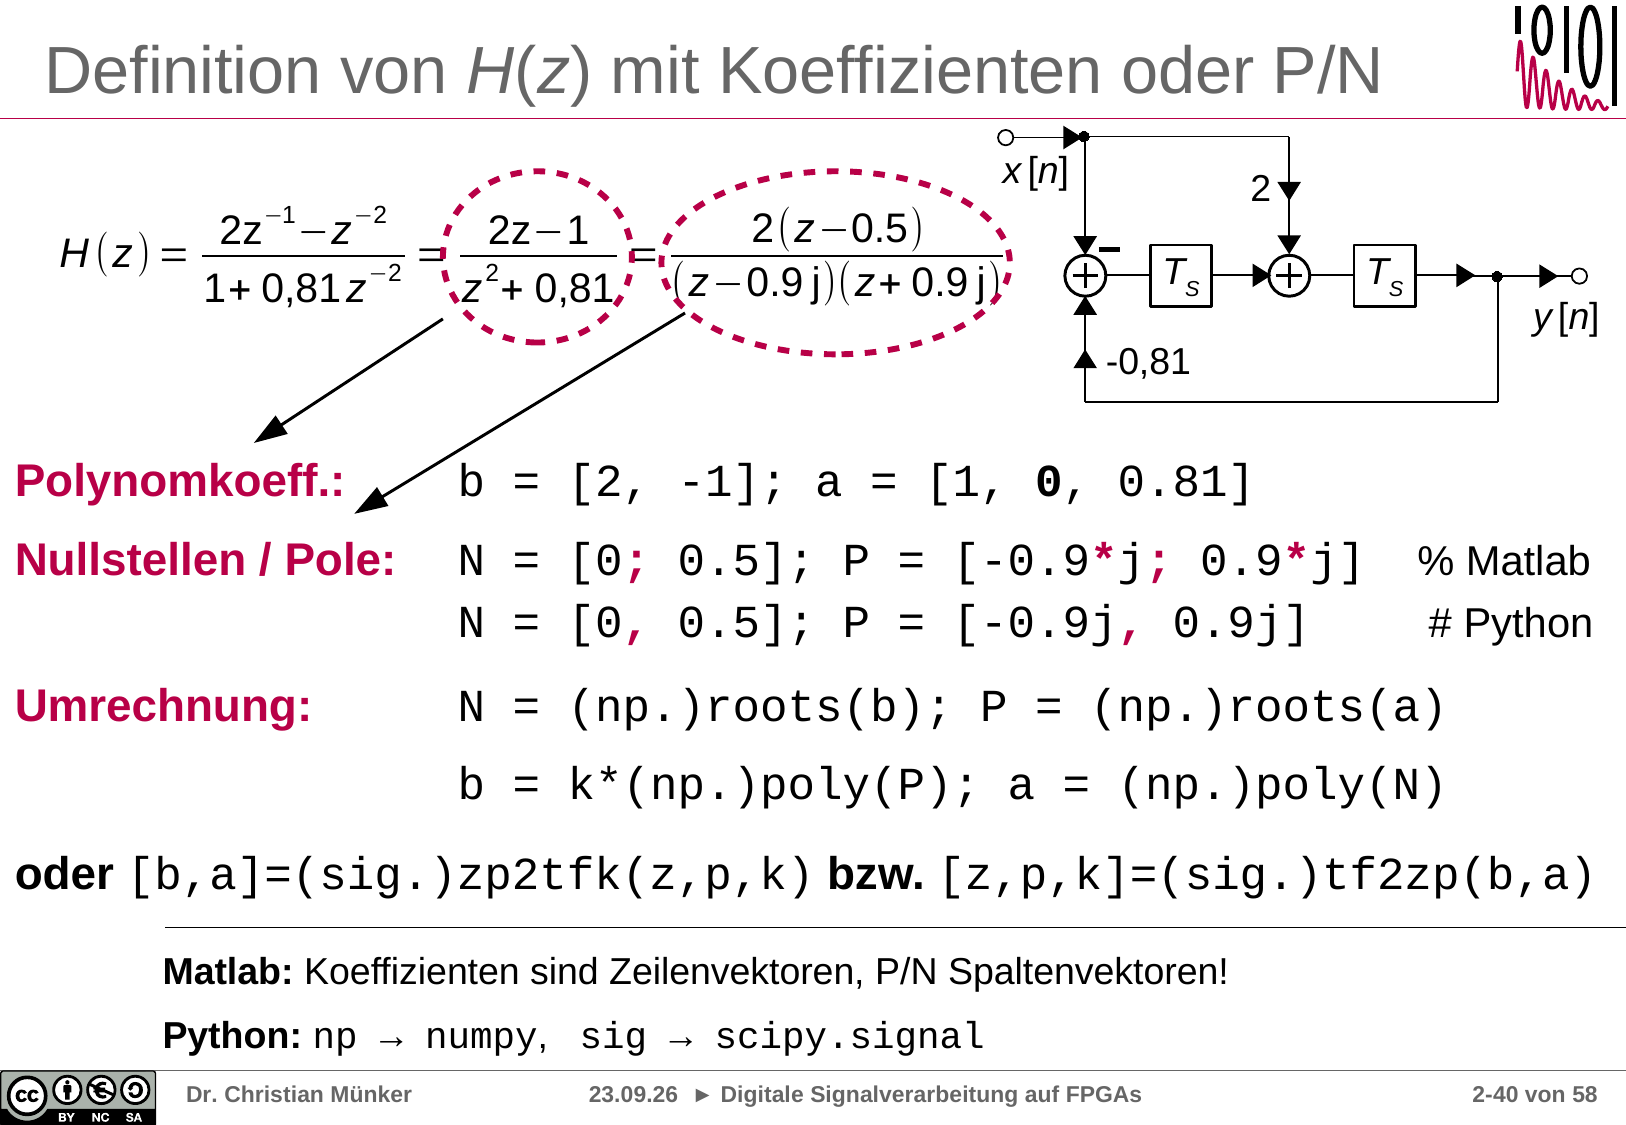

# Definition von H(z) mit Koeffizienten oder P/N
x [n]
2
TS
TS
y [n]
-0,81
Polynomkoeff.: 		b = [2, -1]; a = [1, 0, 0.81]
Nullstellen / Pole: 	N = [0; 0.5]; P = [-0.9*j; 0.9*j]	% Matlab
						N = [0, 0.5]; P = [-0.9j, 0.9j]		 # Python
Umrechnung:		N = (np.)roots(b); P = (np.)roots(a)
						b = k*(np.)poly(P); a = (np.)poly(N)
oder [b,a]=(sig.)zp2tfk(z,p,k) bzw. [z,p,k]=(sig.)tf2zp(b,a)
		Matlab: Koeffizienten sind Zeilenvektoren, P/N Spaltenvektoren!
		Python: np → numpy, sig → scipy.signal